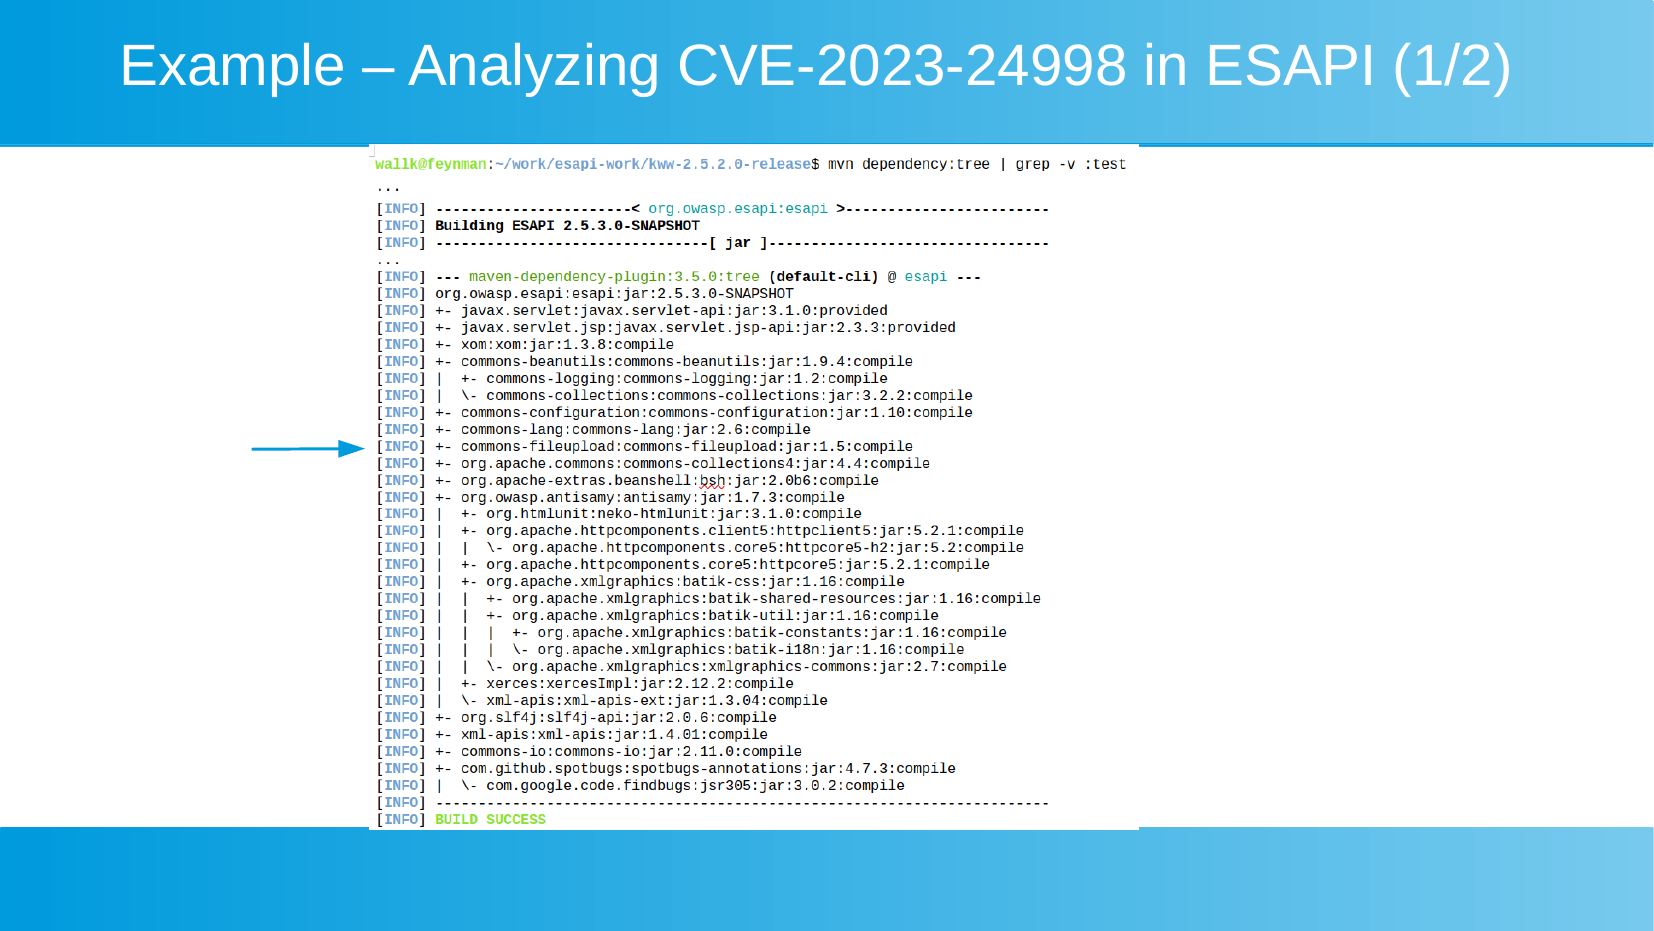

# Example – Analyzing CVE-2023-24998 in ESAPI (1/2)